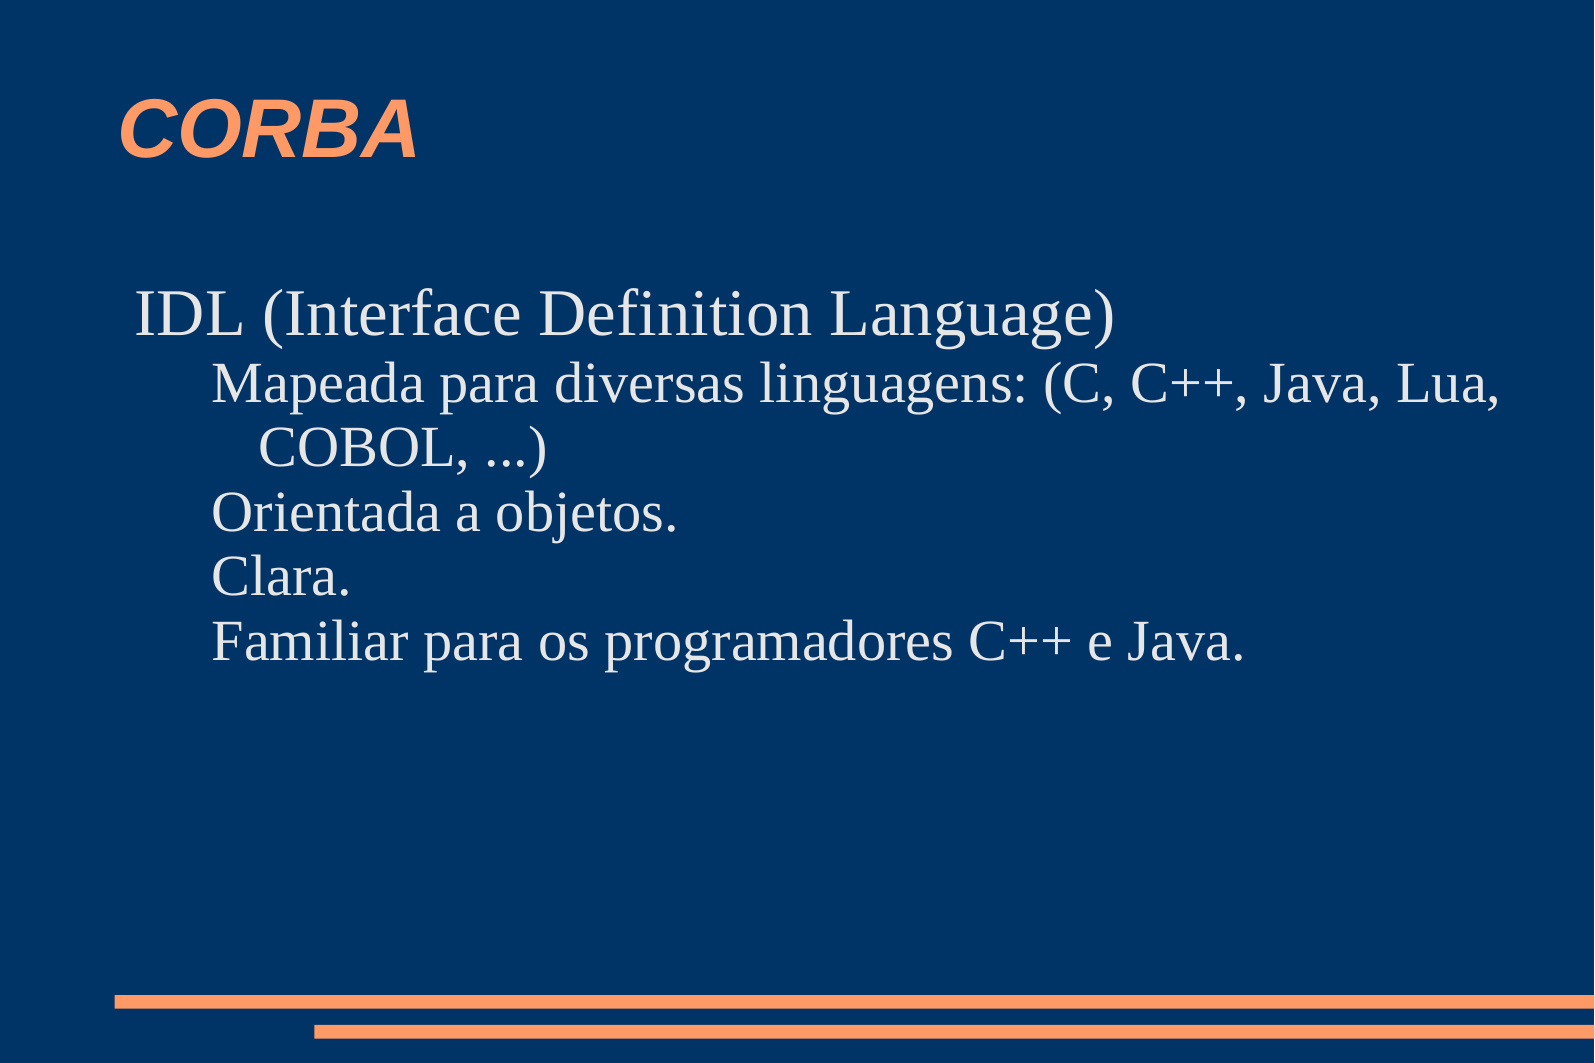

# CORBA
IDL (Interface Definition Language)
Mapeada para diversas linguagens: (C, C++, Java, Lua, COBOL, ...)
Orientada a objetos.
Clara.
Familiar para os programadores C++ e Java.